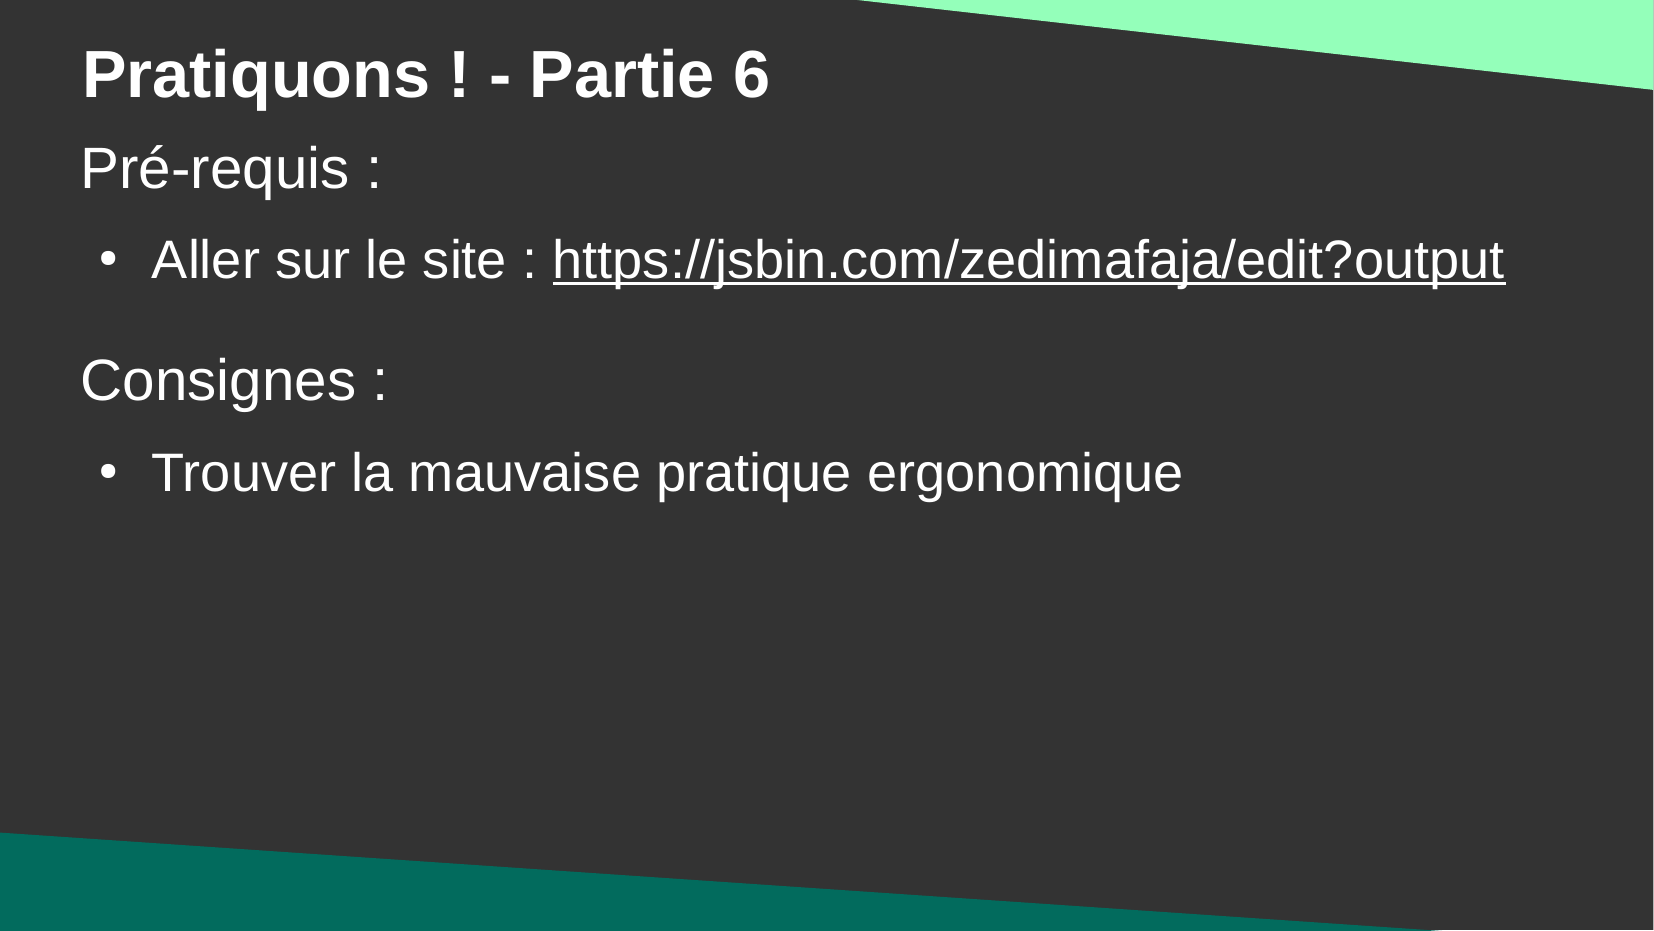

# Pratiquons ! - Partie 6
Pré-requis :
Aller sur le site : https://jsbin.com/zedimafaja/edit?output
Consignes :
Trouver la mauvaise pratique ergonomique